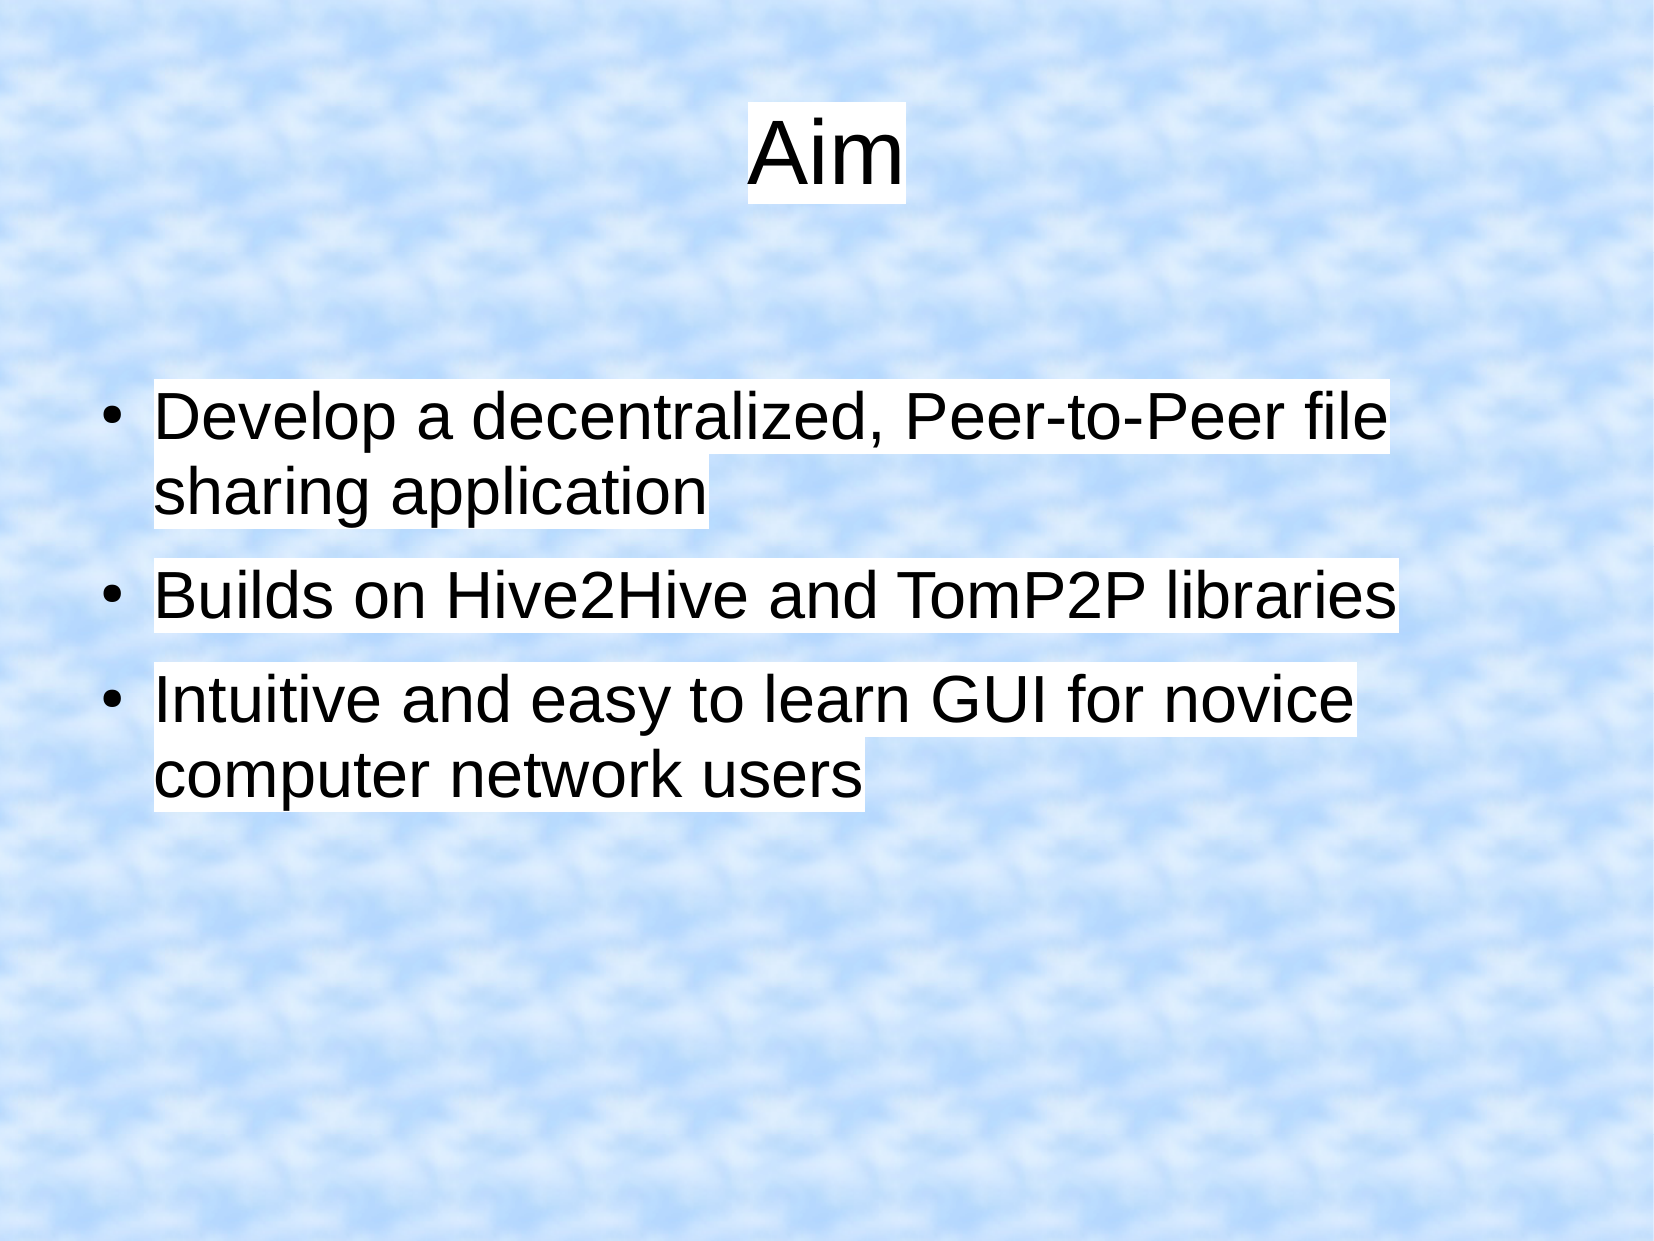

# Aim
Develop a decentralized, Peer-to-Peer file sharing application
Builds on Hive2Hive and TomP2P libraries
Intuitive and easy to learn GUI for novice computer network users